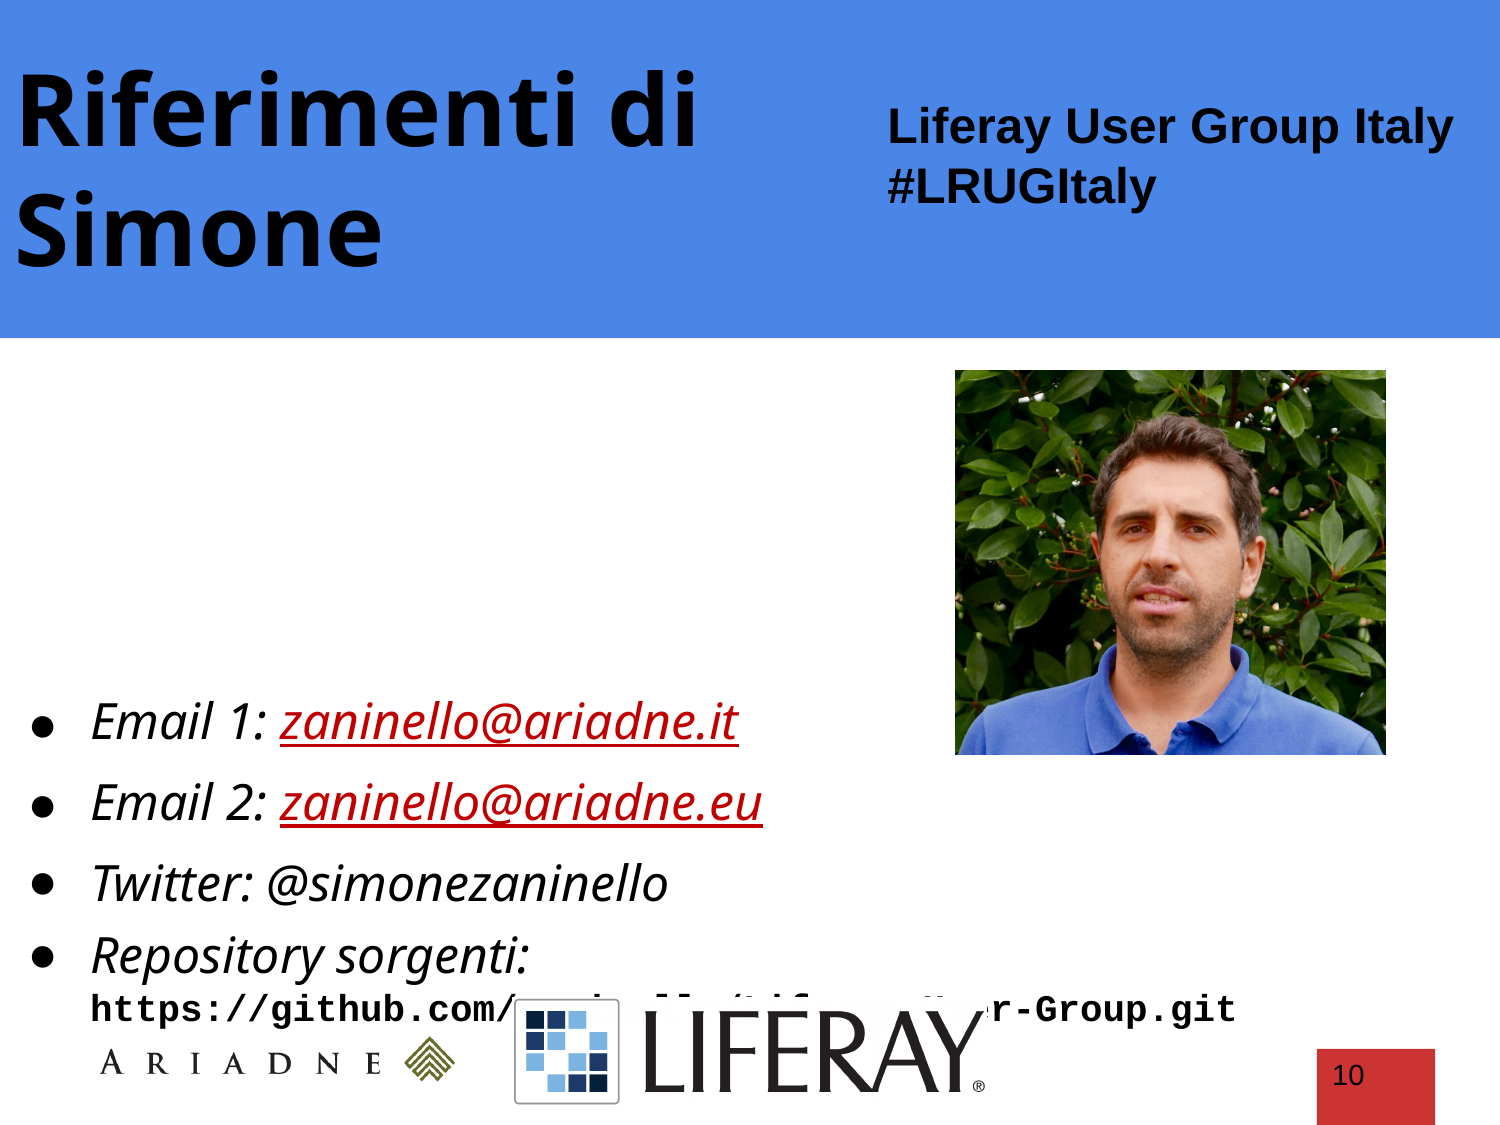

Riferimenti di
Simone
Liferay User Group Italy
#LRUGItaly
# Email 1: zaninello@ariadne.it
Email 2: zaninello@ariadne.eu
Twitter: @simonezaninello
Repository sorgenti: https://github.com/zaninello/Liferay-User-Group.git